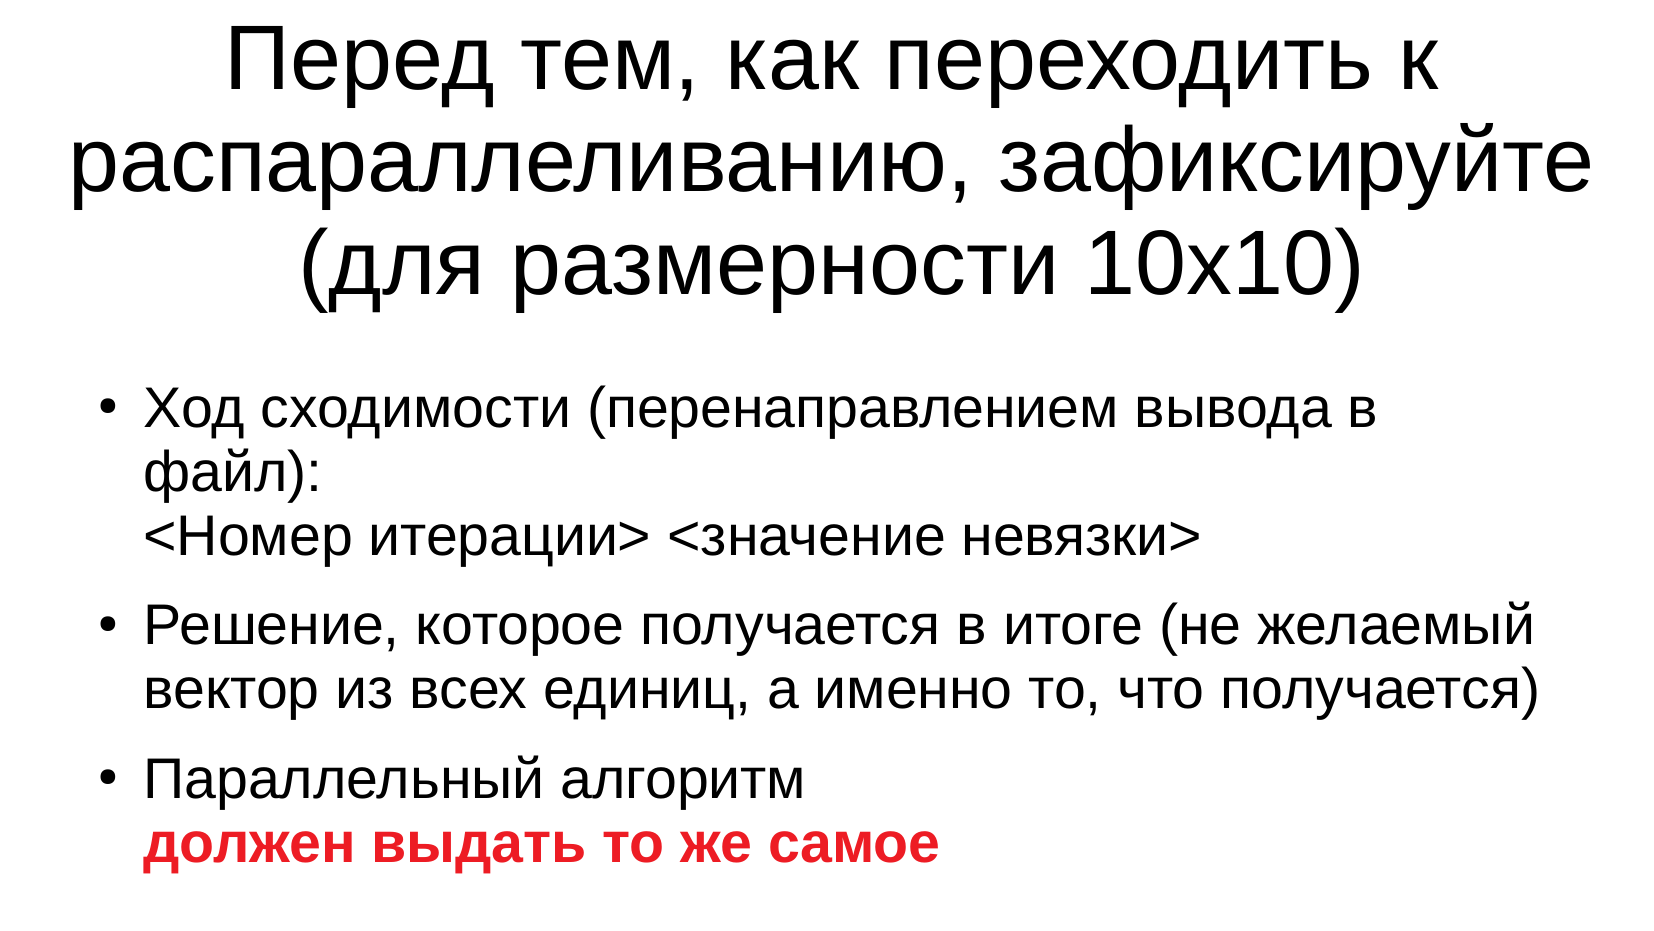

# Перед тем, как переходить к распараллеливанию, зафиксируйте (для размерности 10х10)
Ход сходимости (перенаправлением вывода в файл):
<Номер итерации> <значение невязки>
Решение, которое получается в итоге (не желаемый вектор из всех единиц, а именно то, что получается)
Параллельный алгоритм
должен выдать то же самое